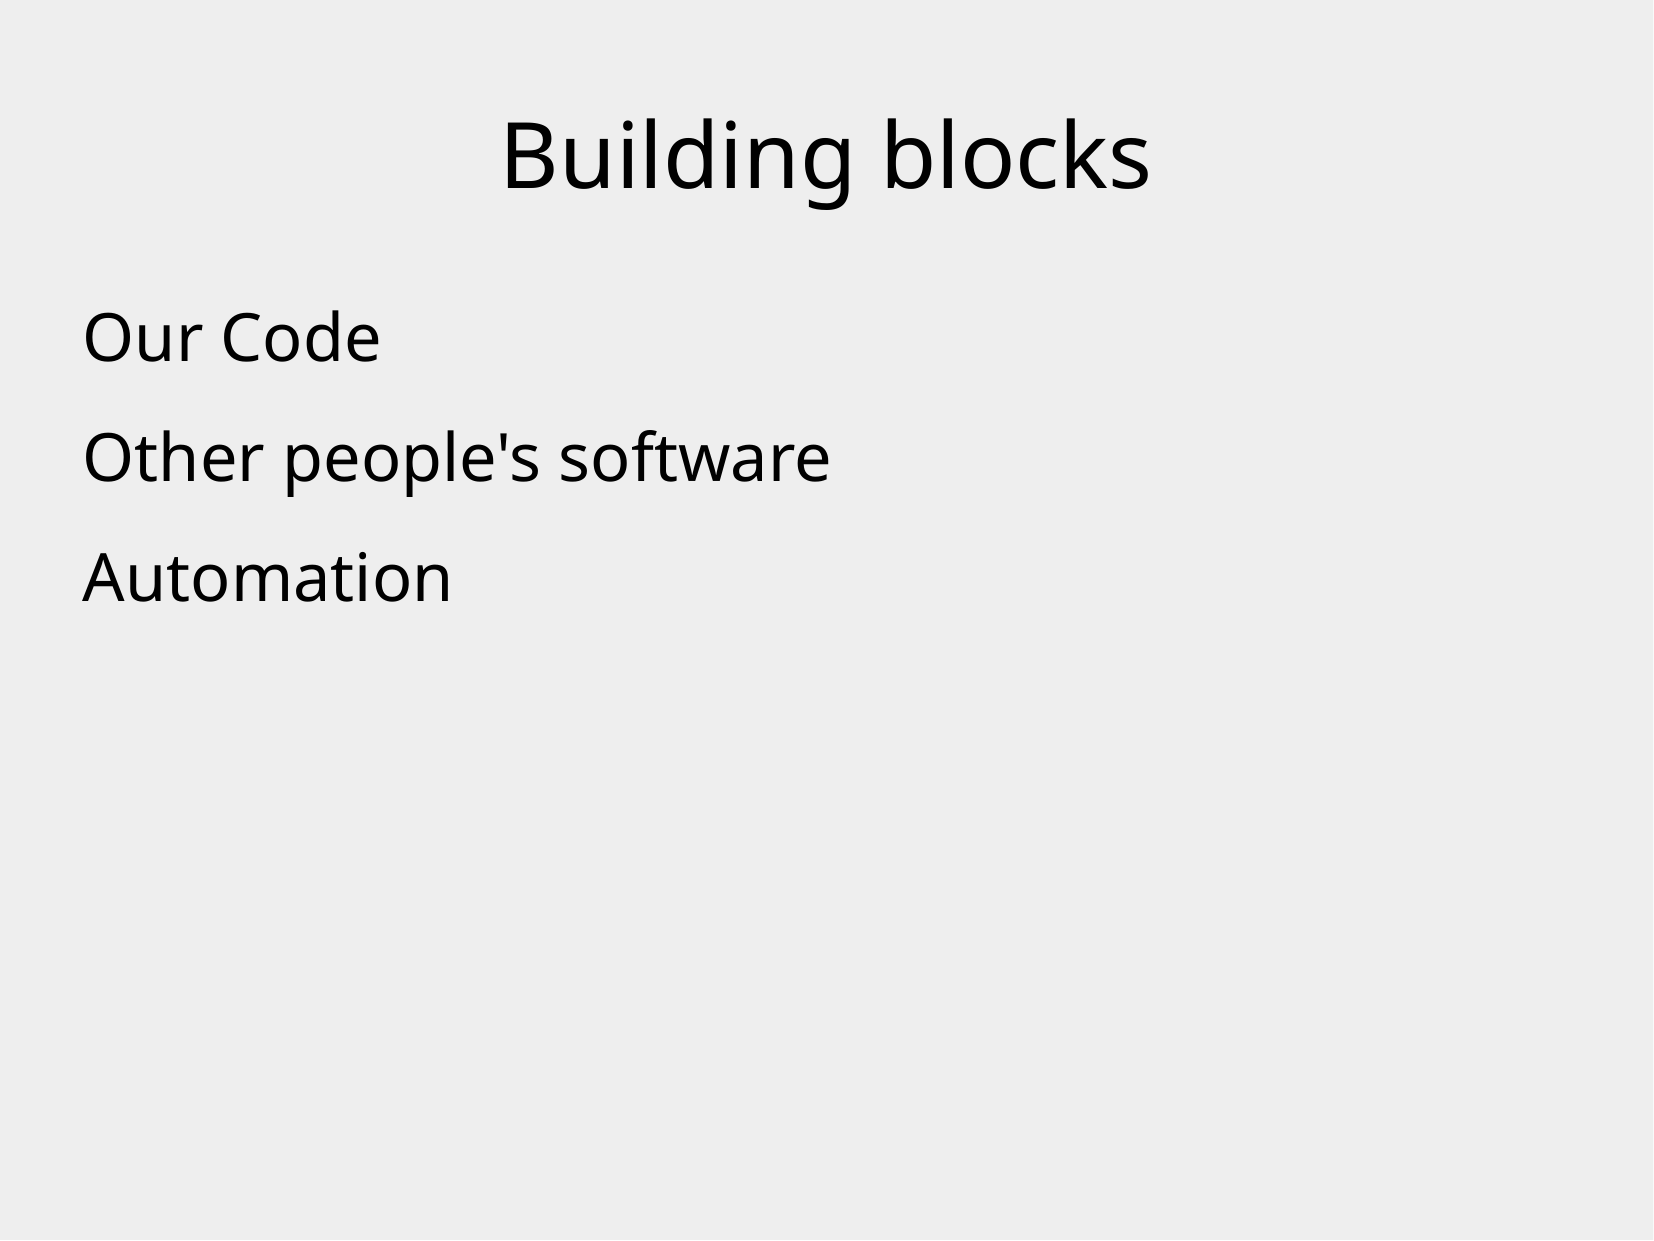

# Building blocks
Our Code
Other people's software
Automation